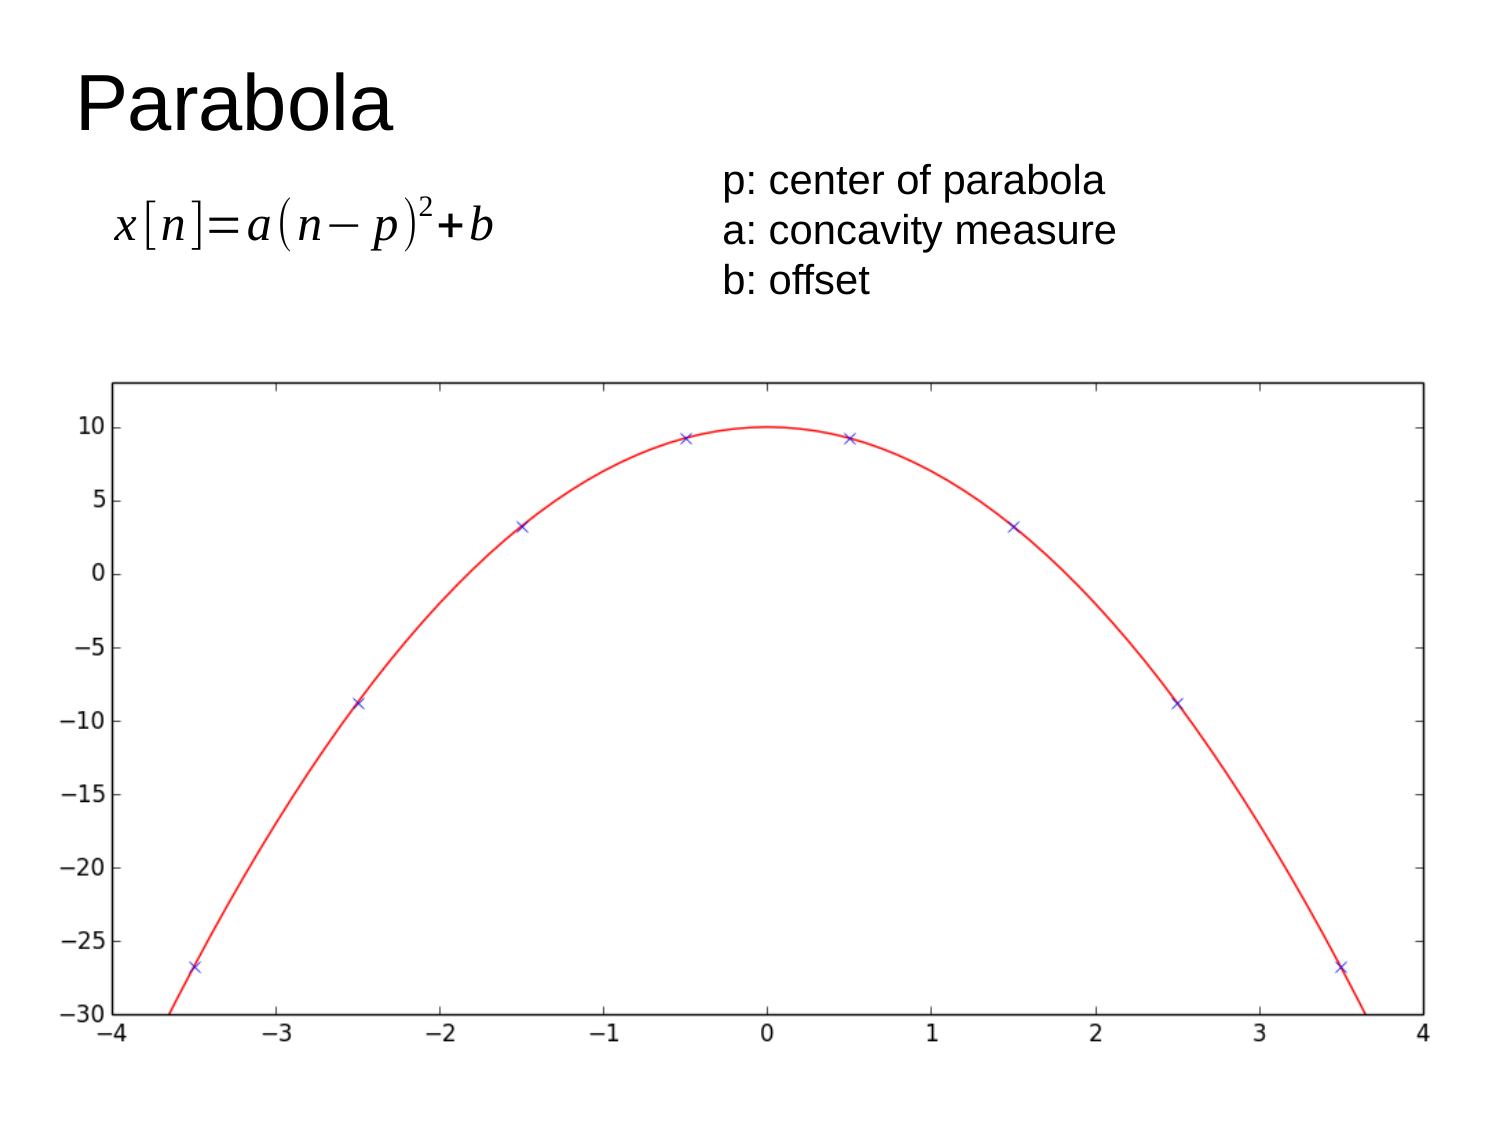

# Parabola
p: center of parabola
a: concavity measure
b: offset
15